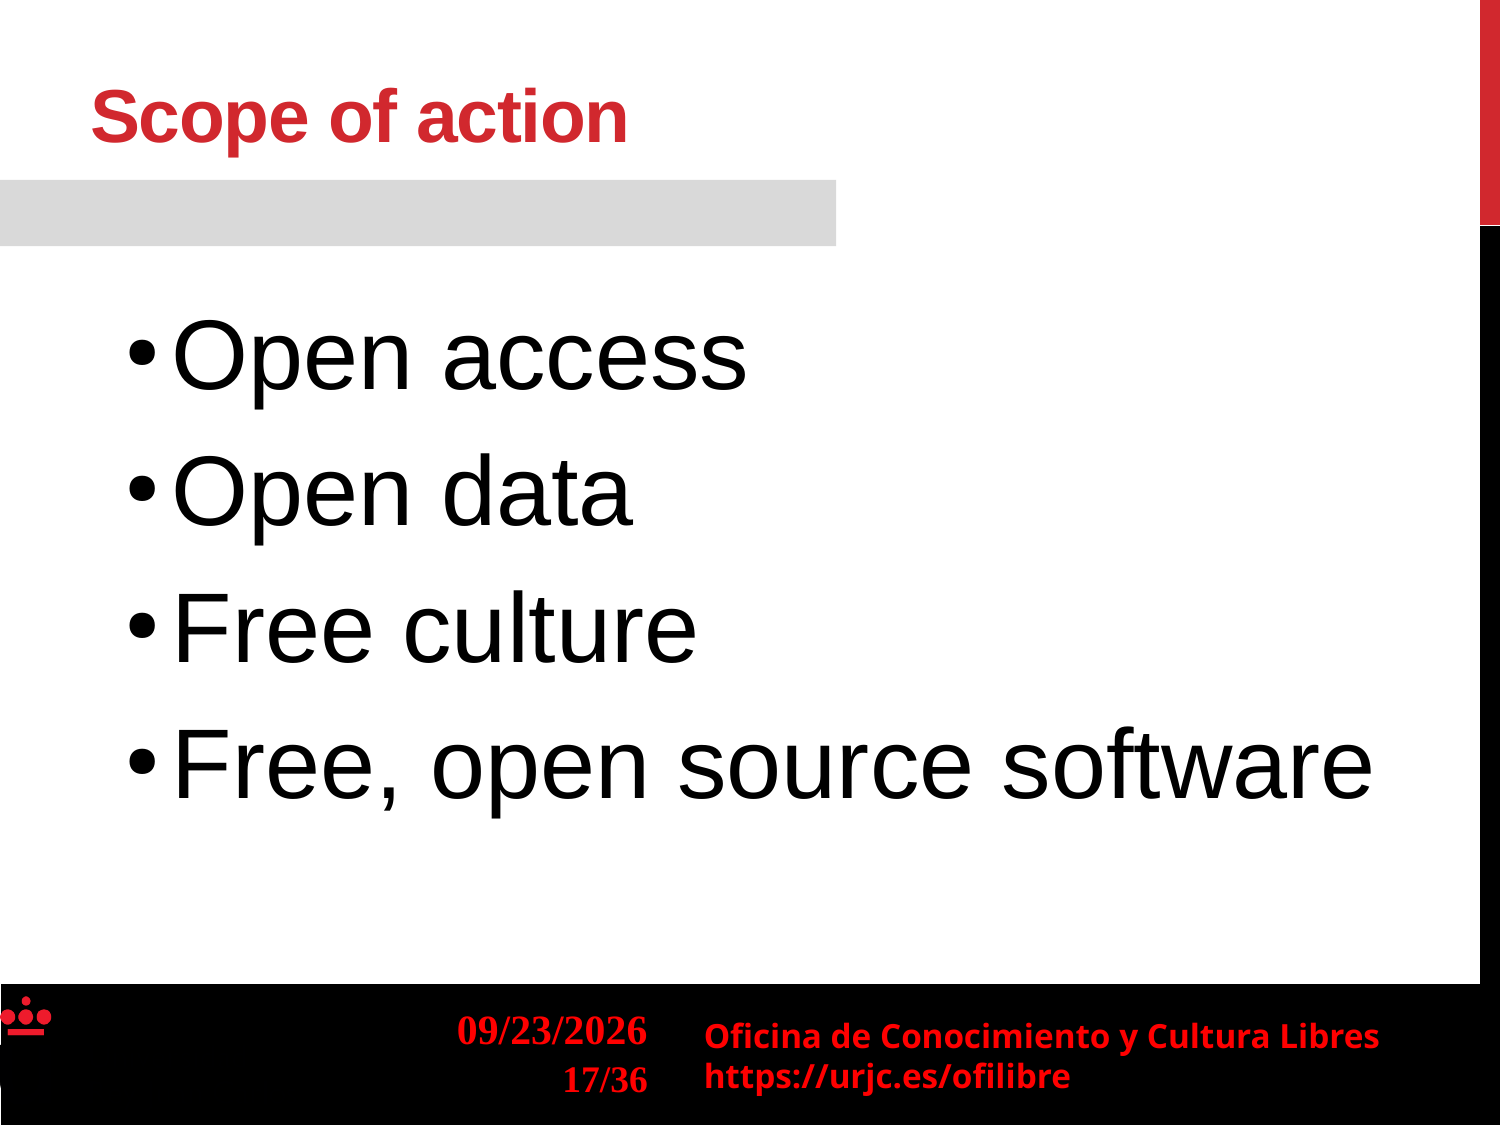

Scope of action
# Open access
Open data
Free culture
Free, open source software